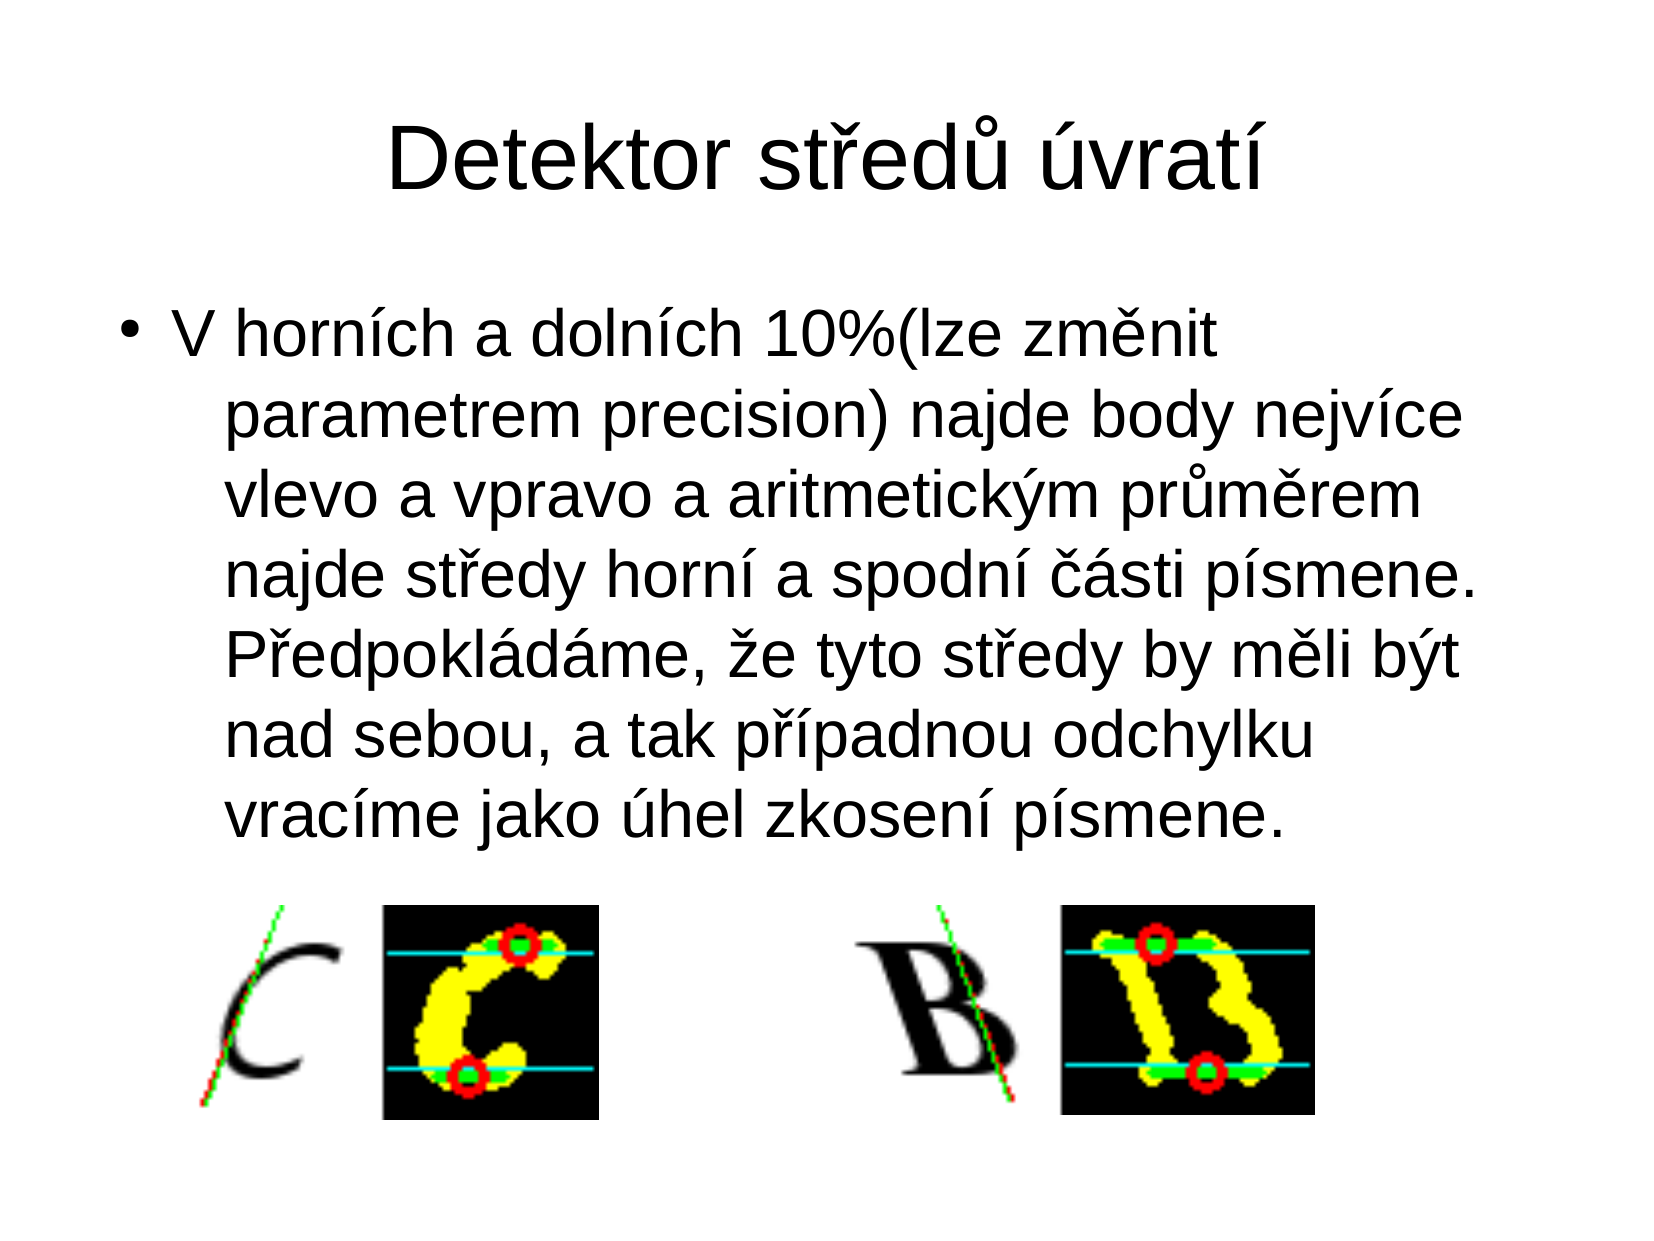

# Detektor středů úvratí
V horních a dolních 10%(lze změnit parametrem precision) najde body nejvíce vlevo a vpravo a aritmetickým průměrem najde středy horní a spodní části písmene. Předpokládáme, že tyto středy by měli být nad sebou, a tak případnou odchylku vracíme jako úhel zkosení písmene.